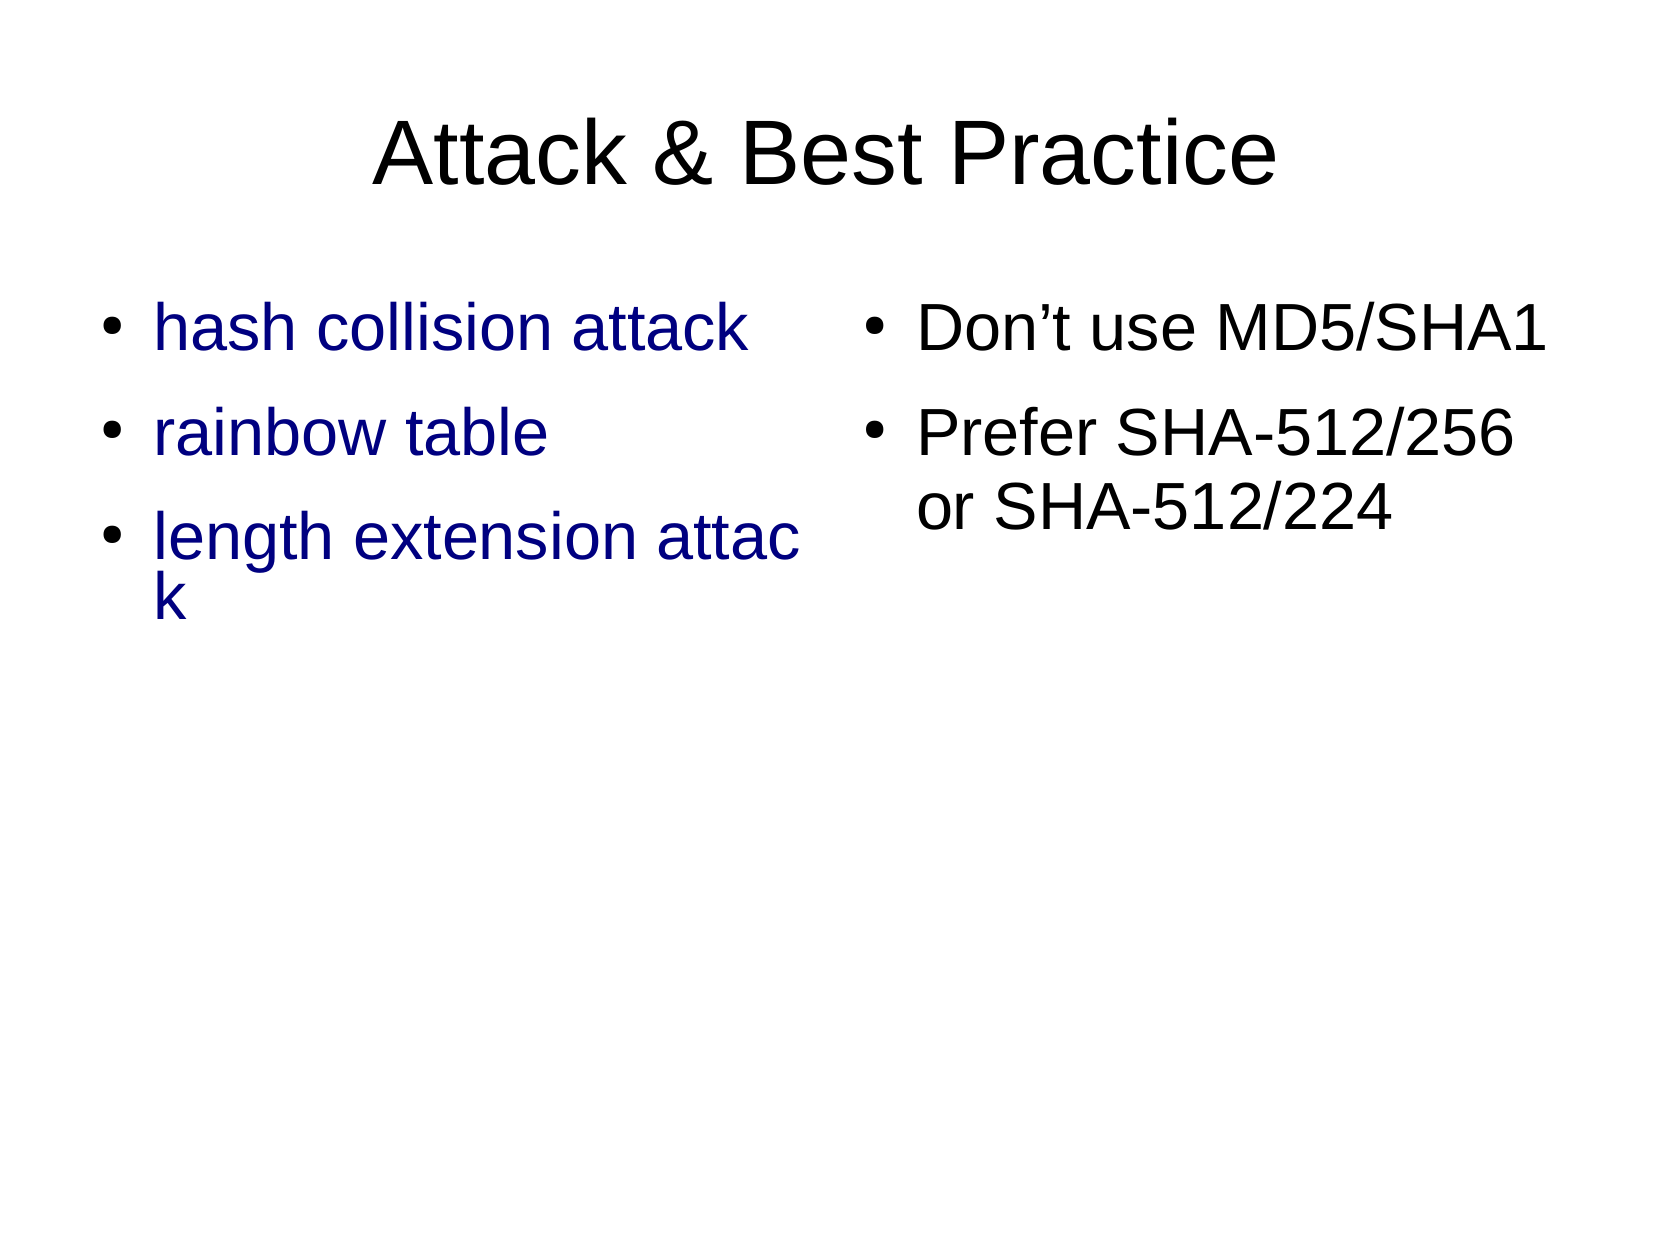

# Attack & Best Practice
hash collision attack
rainbow table
length extension attack
Don’t use MD5/SHA1
Prefer SHA-512/256 or SHA-512/224